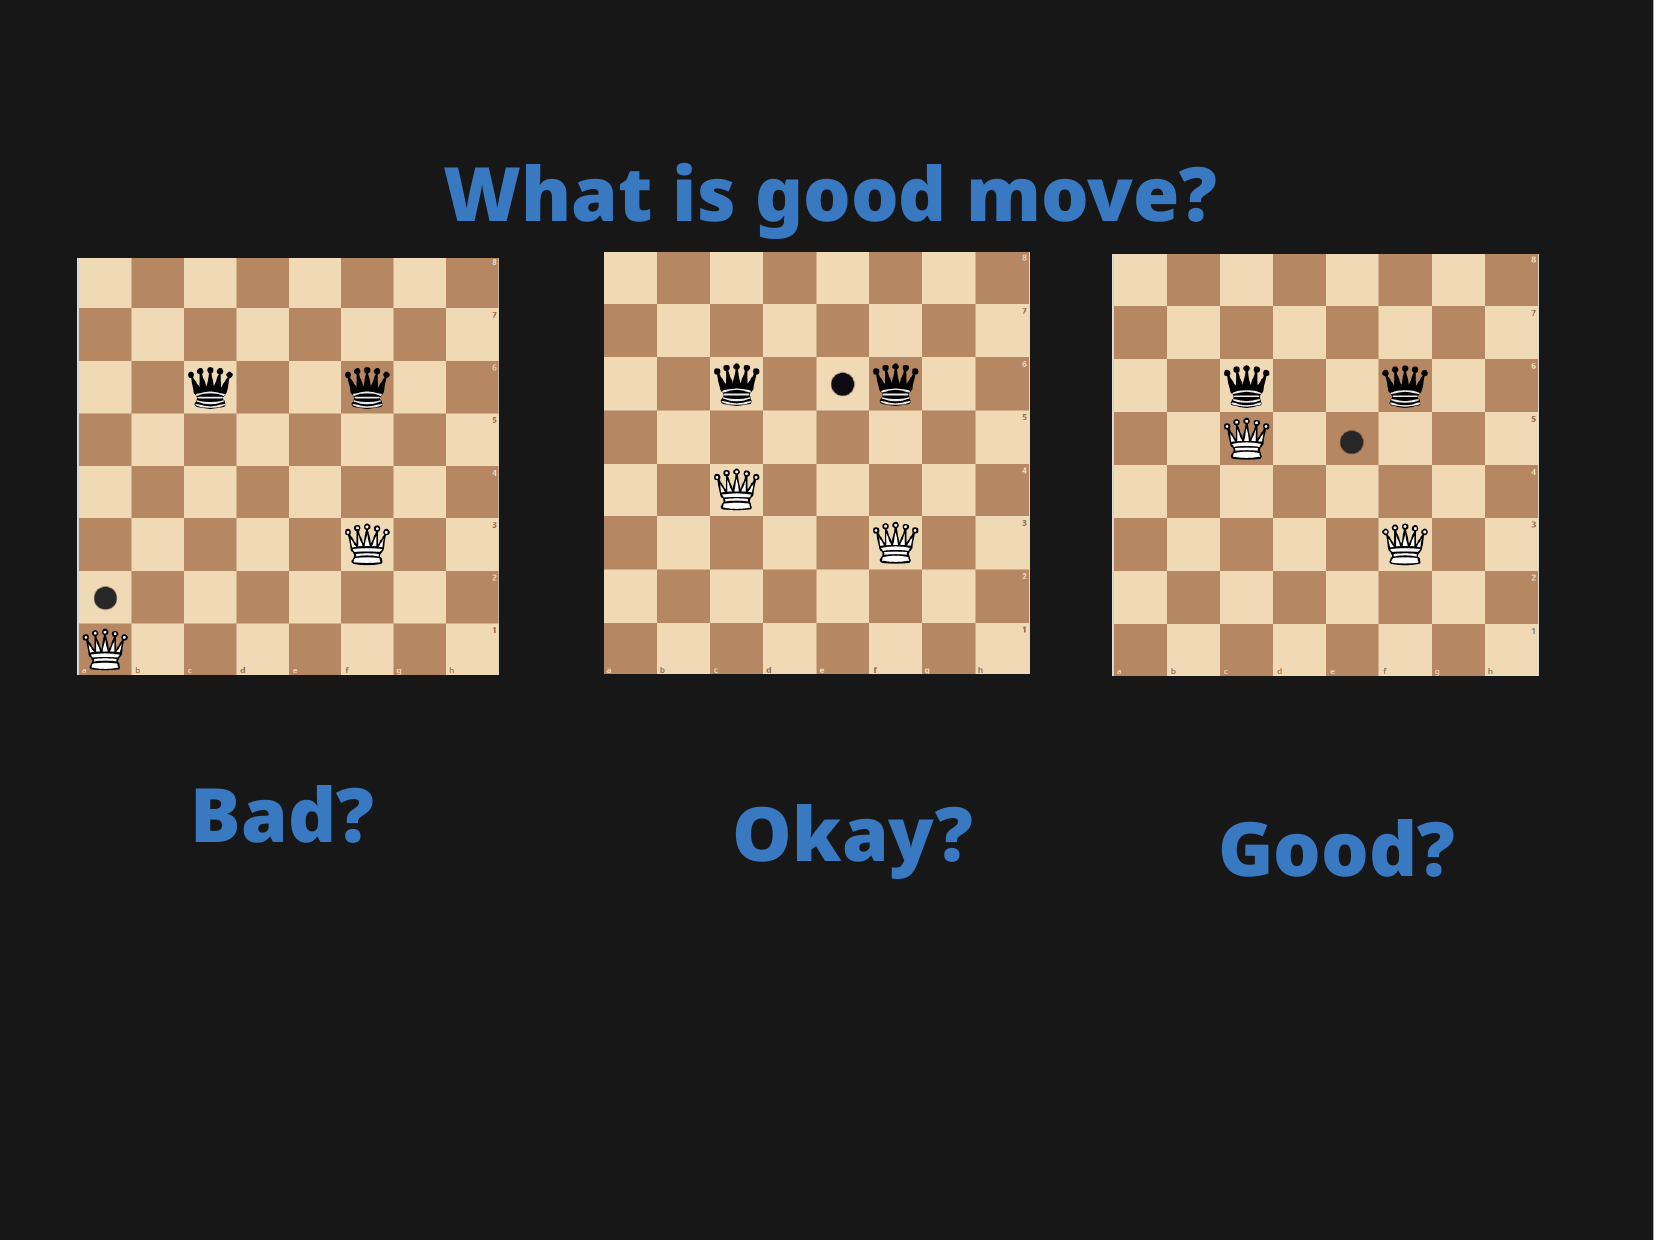

What is good move?
Okay?
Bad?
Good?